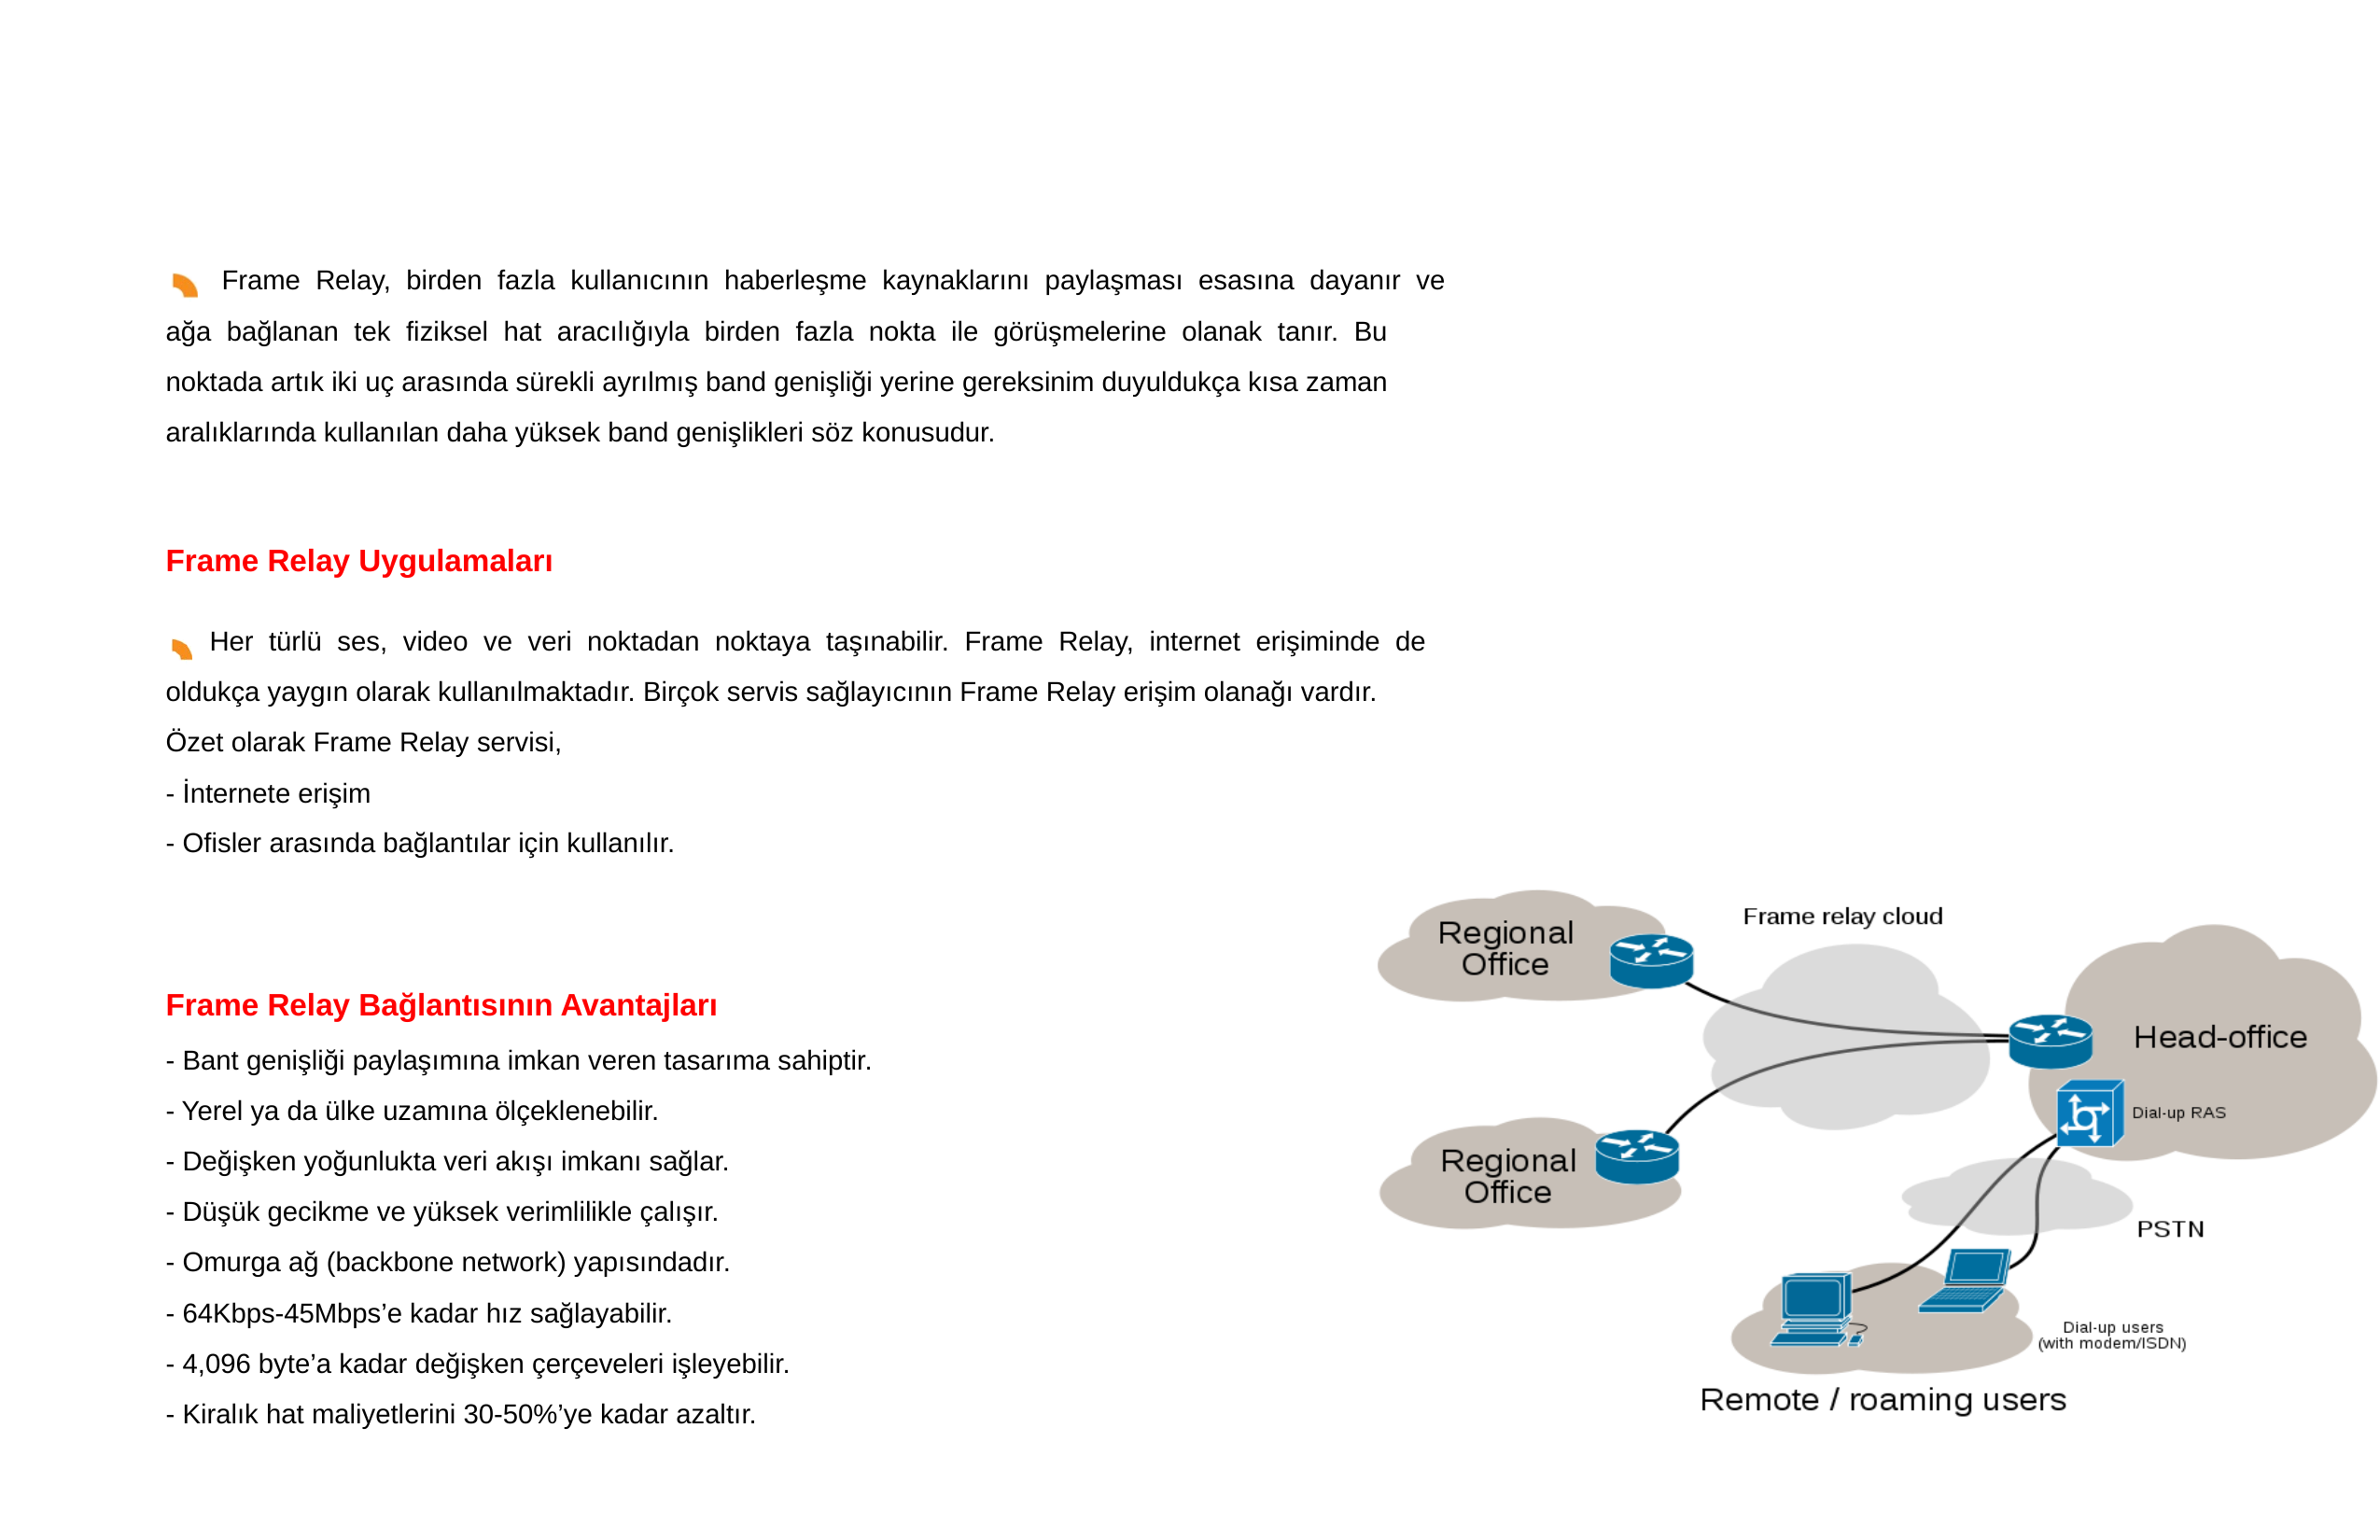

Frame Relay, birden fazla kullanıcının haberleşme kaynaklarını paylaşması esasına dayanır ve
ağa bağlanan tek fiziksel hat aracılığıyla birden fazla nokta ile görüşmelerine olanak tanır. Bu
noktada artık iki uç arasında sürekli ayrılmış band genişliği yerine gereksinim duyuldukça kısa zaman
aralıklarında kullanılan daha yüksek band genişlikleri söz konusudur.
Frame Relay Uygulamaları
 Her türlü ses, video ve veri noktadan noktaya taşınabilir. Frame Relay, internet erişiminde de
oldukça yaygın olarak kullanılmaktadır. Birçok servis sağlayıcının Frame Relay erişim olanağı vardır.
Özet olarak Frame Relay servisi,
- İnternete erişim
- Ofisler arasında bağlantılar için kullanılır.
Frame Relay Bağlantısının Avantajları
- Bant genişliği paylaşımına imkan veren tasarıma sahiptir.
- Yerel ya da ülke uzamına ölçeklenebilir.
- Değişken yoğunlukta veri akışı imkanı sağlar.
- Düşük gecikme ve yüksek verimlilikle çalışır.
- Omurga ağ (backbone network) yapısındadır.
- 64Kbps-45Mbps’e kadar hız sağlayabilir.
- 4,096 byte’a kadar değişken çerçeveleri işleyebilir.
- Kiralık hat maliyetlerini 30-50%’ye kadar azaltır.